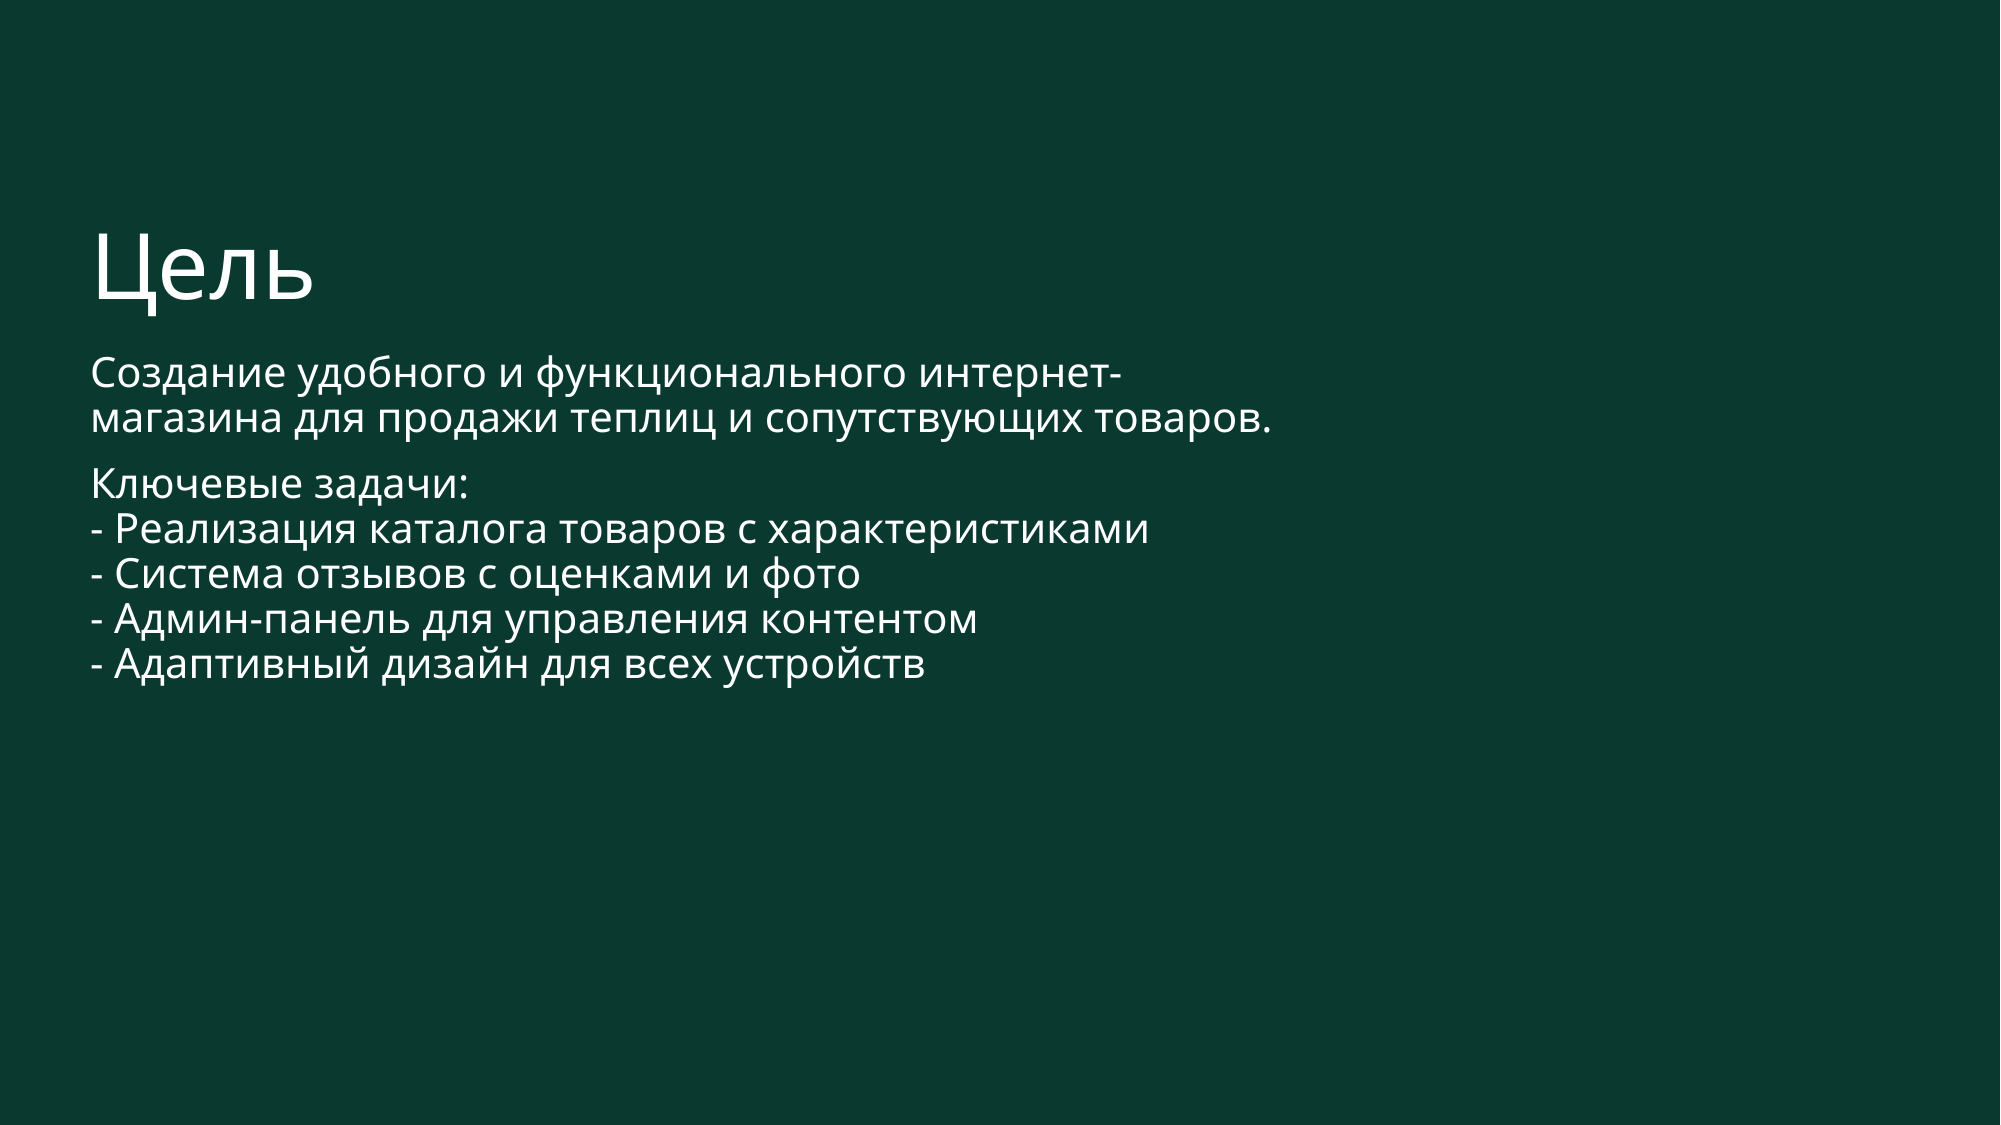

# Цель
Создание удобного и функционального интернет-магазина для продажи теплиц и сопутствующих товаров.
Ключевые задачи:
- Реализация каталога товаров с характеристиками
- Система отзывов с оценками и фото
- Админ-панель для управления контентом
- Адаптивный дизайн для всех устройств